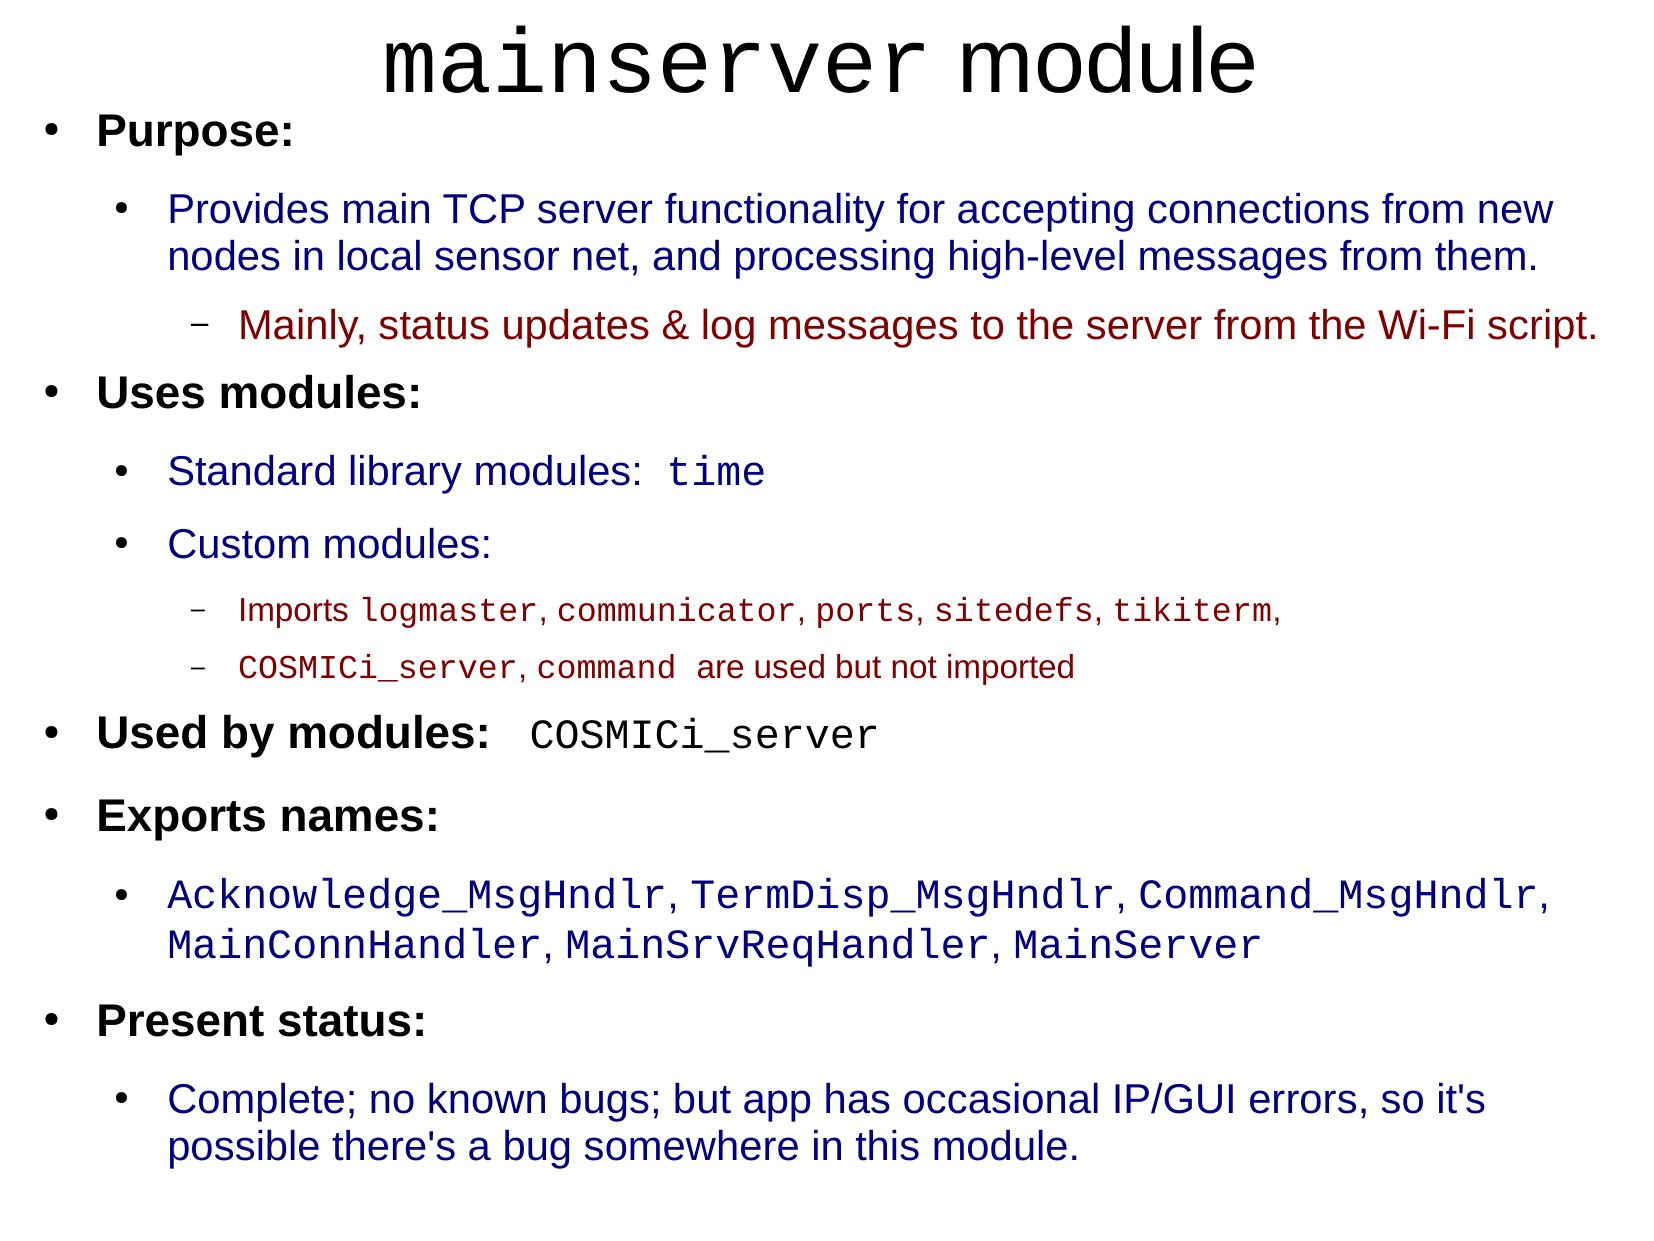

# mainserver module
Purpose:
Provides main TCP server functionality for accepting connections from new nodes in local sensor net, and processing high-level messages from them.
Mainly, status updates & log messages to the server from the Wi-Fi script.
Uses modules:
Standard library modules: time
Custom modules:
Imports logmaster, communicator, ports, sitedefs, tikiterm,
COSMICi_server, command are used but not imported
Used by modules: COSMICi_server
Exports names:
Acknowledge_MsgHndlr, TermDisp_MsgHndlr, Command_MsgHndlr, MainConnHandler, MainSrvReqHandler, MainServer
Present status:
Complete; no known bugs; but app has occasional IP/GUI errors, so it's possible there's a bug somewhere in this module.